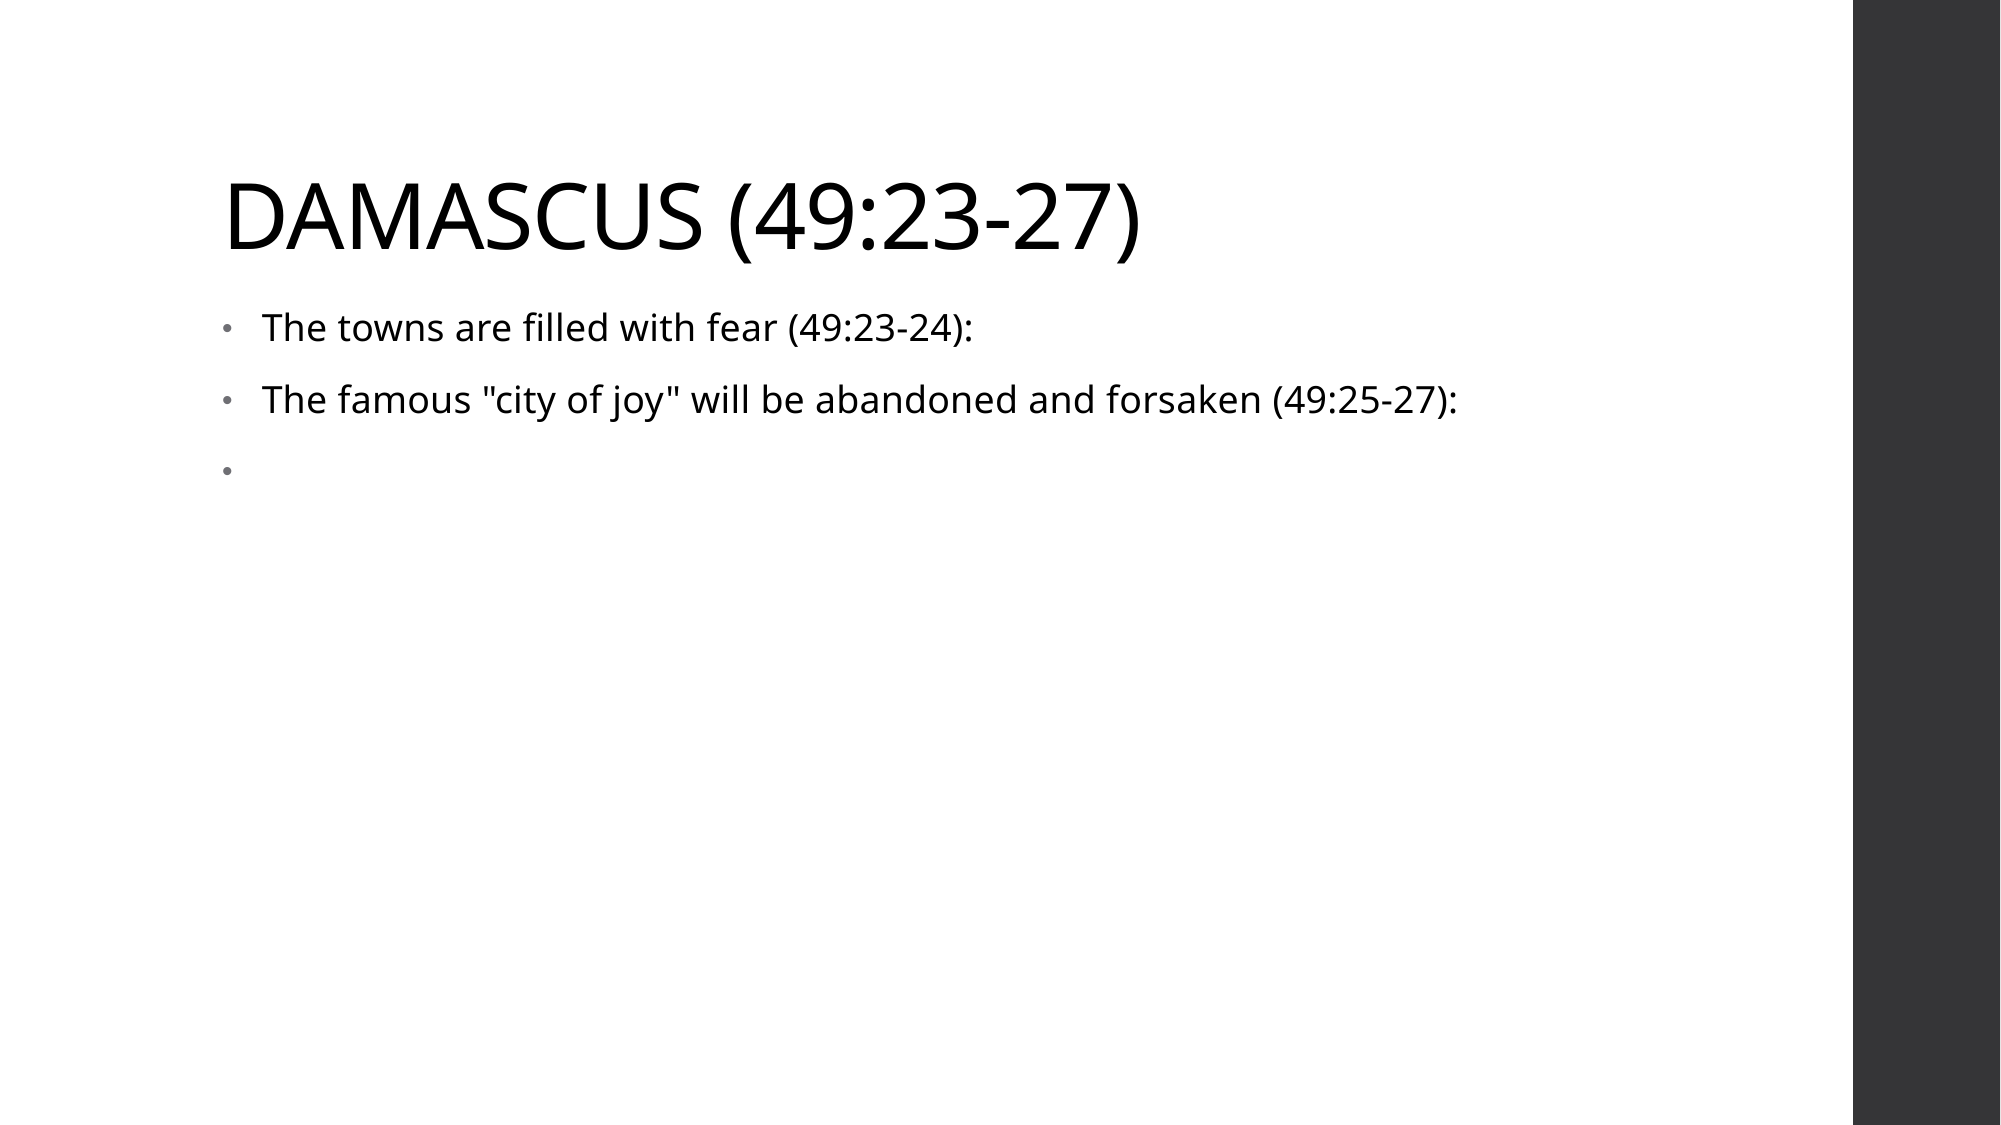

# DAMASCUS (49:23-27)
 The towns are filled with fear (49:23-24):
 The famous "city of joy" will be abandoned and forsaken (49:25-27):